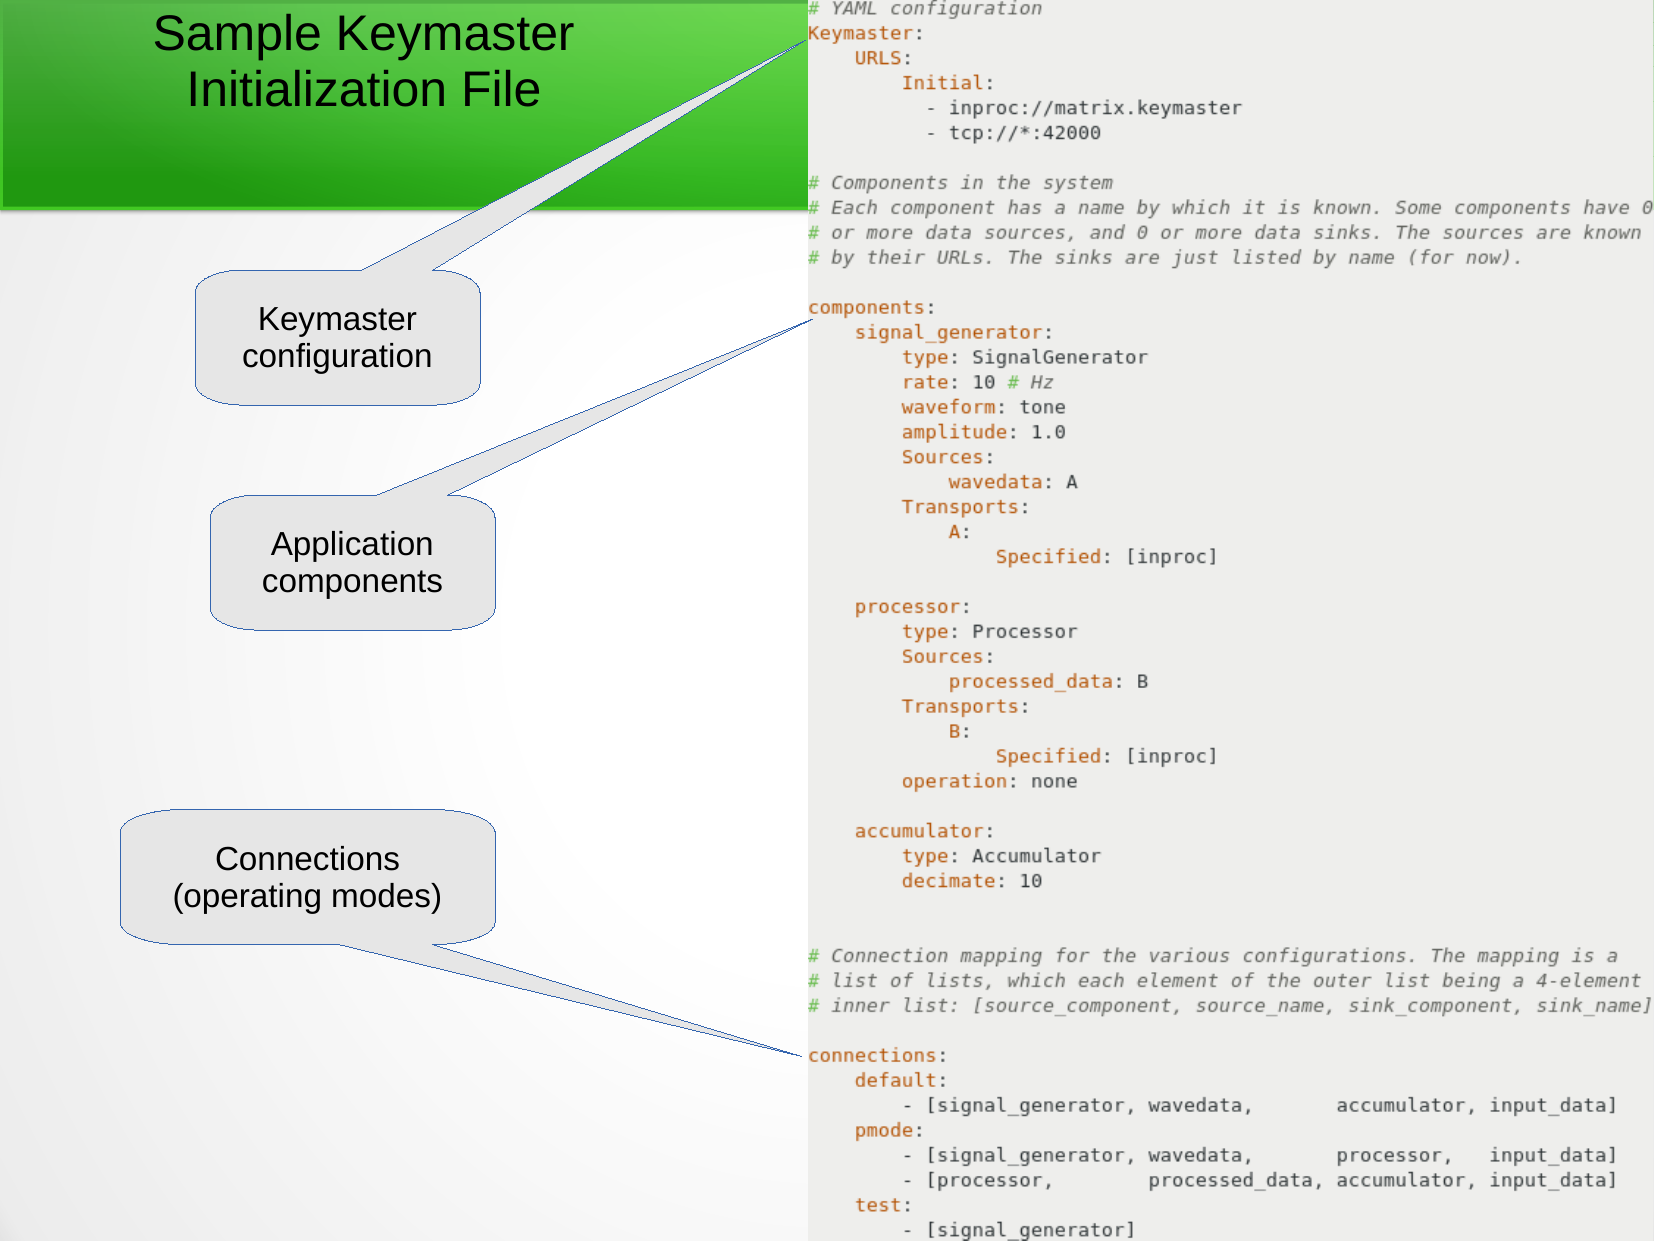

# Sample Keymaster Initialization File
Keymaster configuration
Application components
Connections
(operating modes)